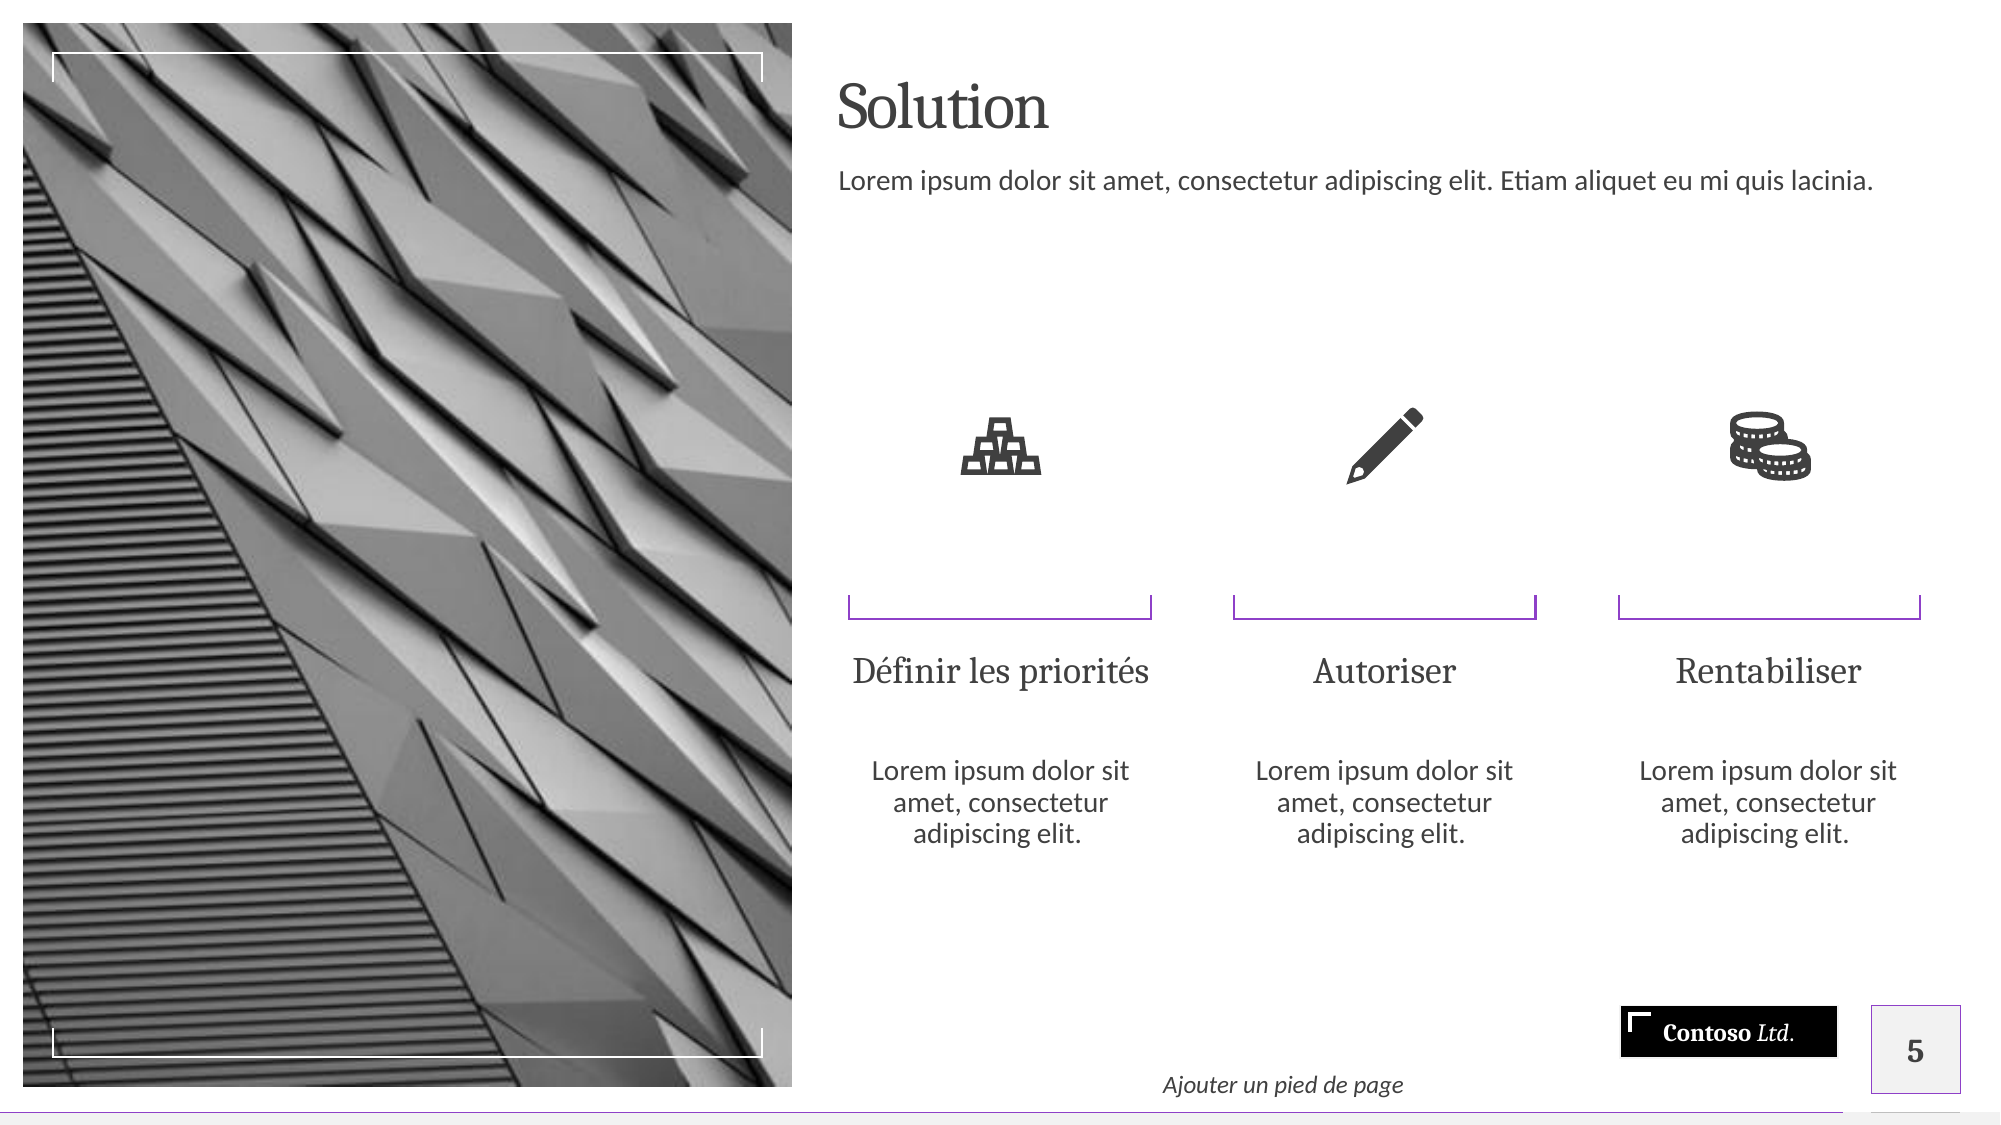

# Solution
Lorem ipsum dolor sit amet, consectetur adipiscing elit. Etiam aliquet eu mi quis lacinia.
Définir les priorités
Autoriser
Rentabiliser
Lorem ipsum dolor sit amet, consectetur adipiscing elit.
Lorem ipsum dolor sit amet, consectetur adipiscing elit.
Lorem ipsum dolor sit amet, consectetur adipiscing elit.
Ajouter un pied de page